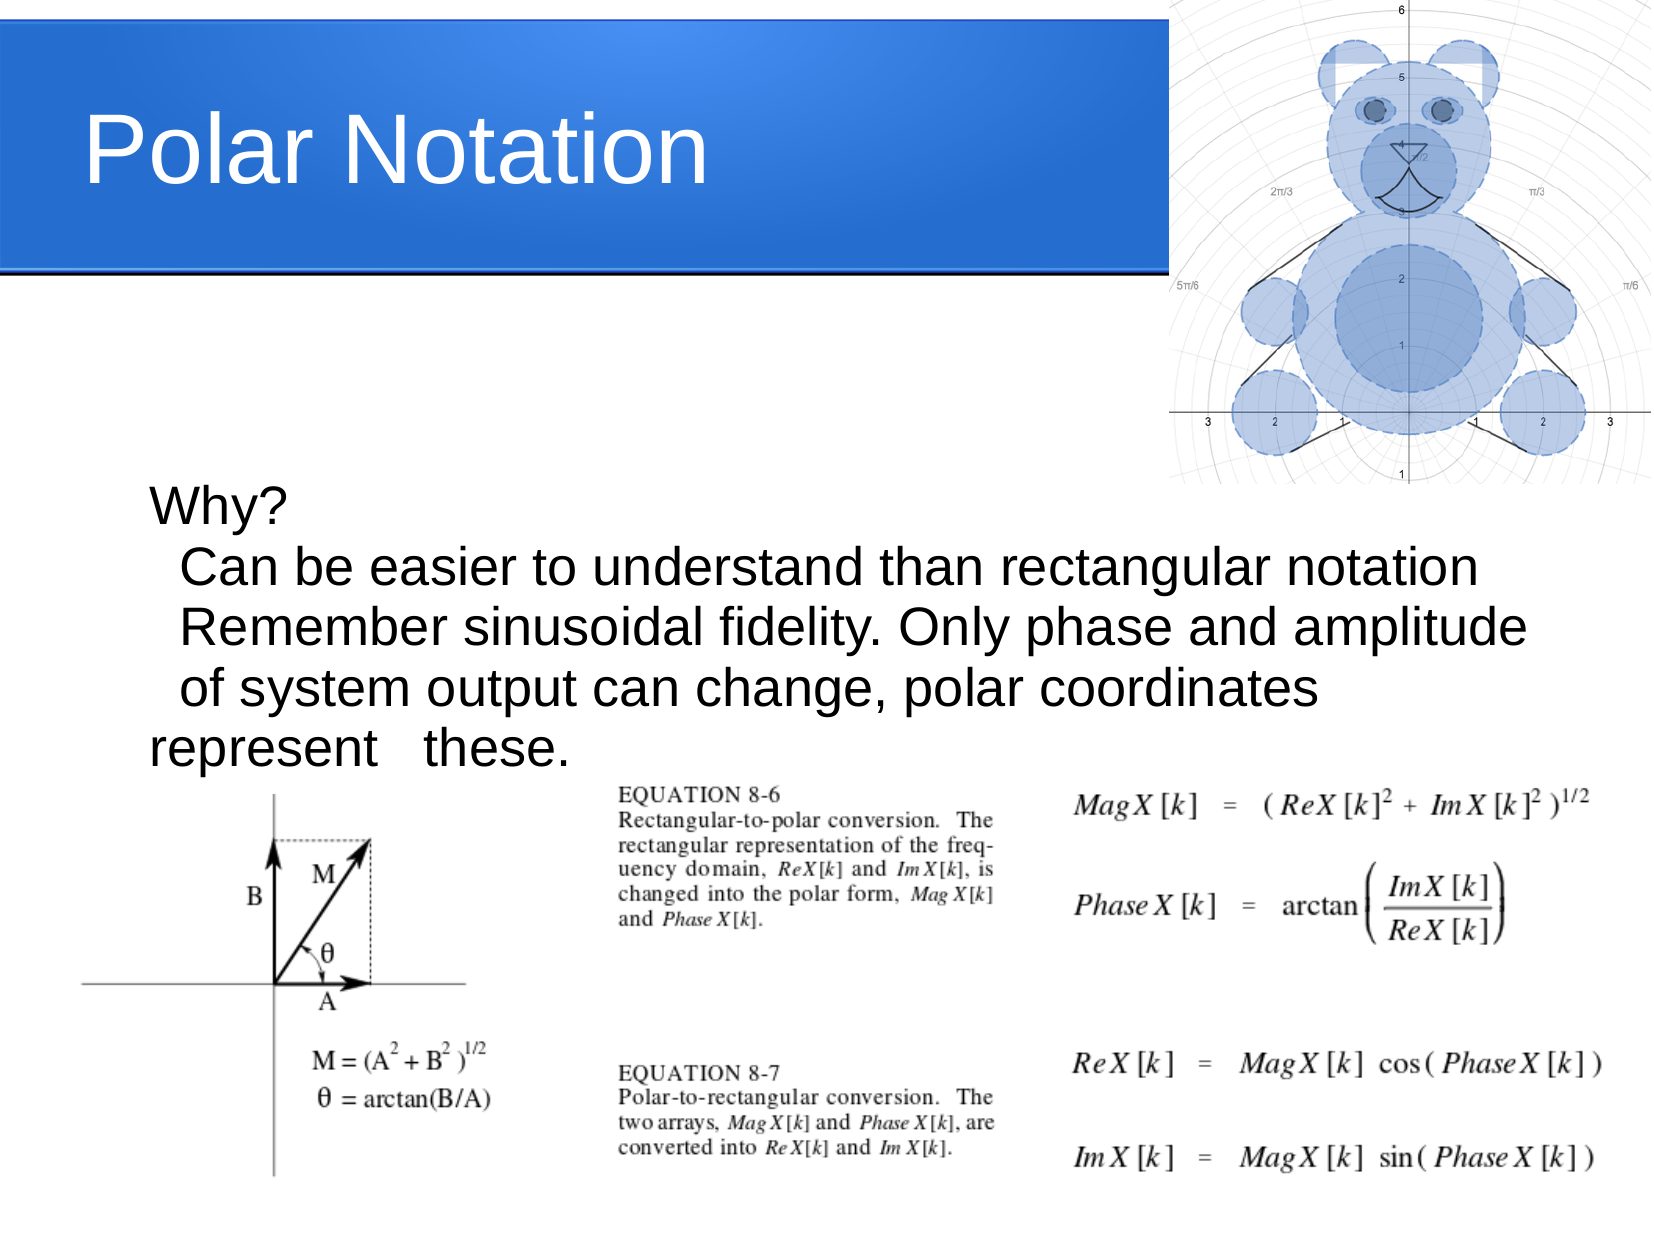

# Polar Notation
Why?
 Can be easier to understand than rectangular notation
 Remember sinusoidal fidelity. Only phase and amplitude of system output can change, polar coordinates represent these.